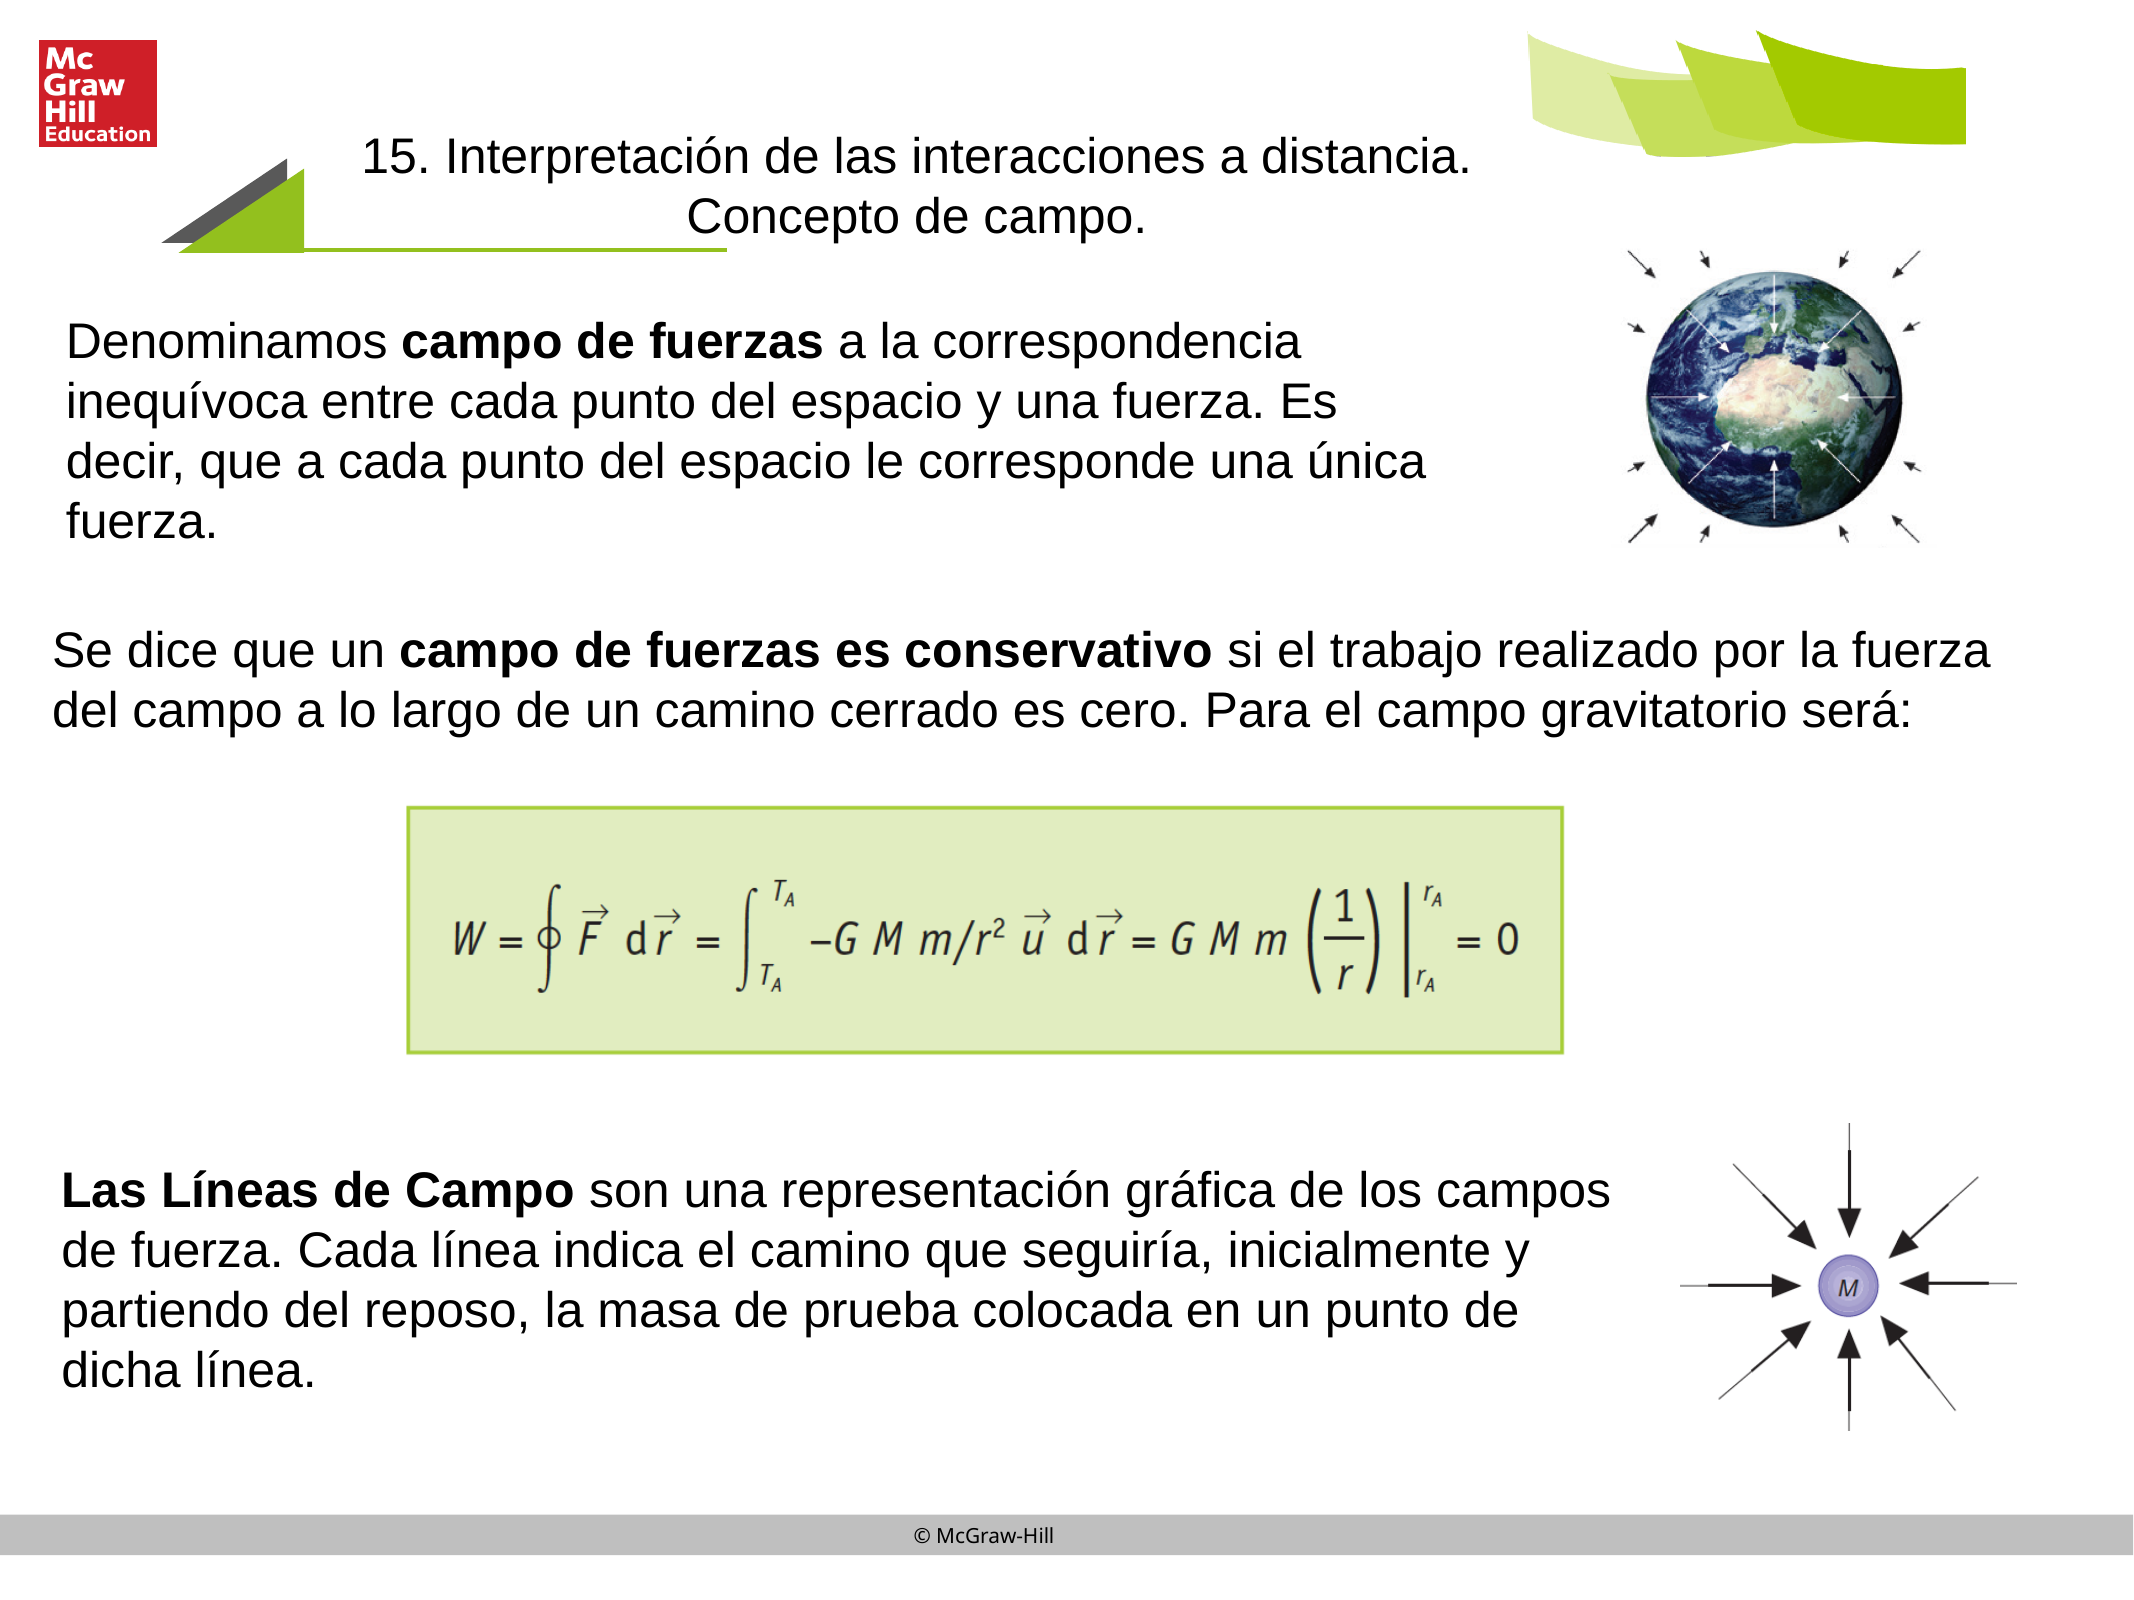

15. Interpretación de las interacciones a distancia. Concepto de campo.
Denominamos campo de fuerzas a la correspondencia inequívoca entre cada punto del espacio y una fuerza. Es decir, que a cada punto del espacio le corresponde una única fuerza.
Se dice que un campo de fuerzas es conservativo si el trabajo realizado por la fuerza del campo a lo largo de un camino cerrado es cero. Para el campo gravitatorio será:
Las Líneas de Campo son una representación gráfica de los campos de fuerza. Cada línea indica el camino que seguiría, inicialmente y partiendo del reposo, la masa de prueba colocada en un punto de dicha línea.
© McGraw-Hill